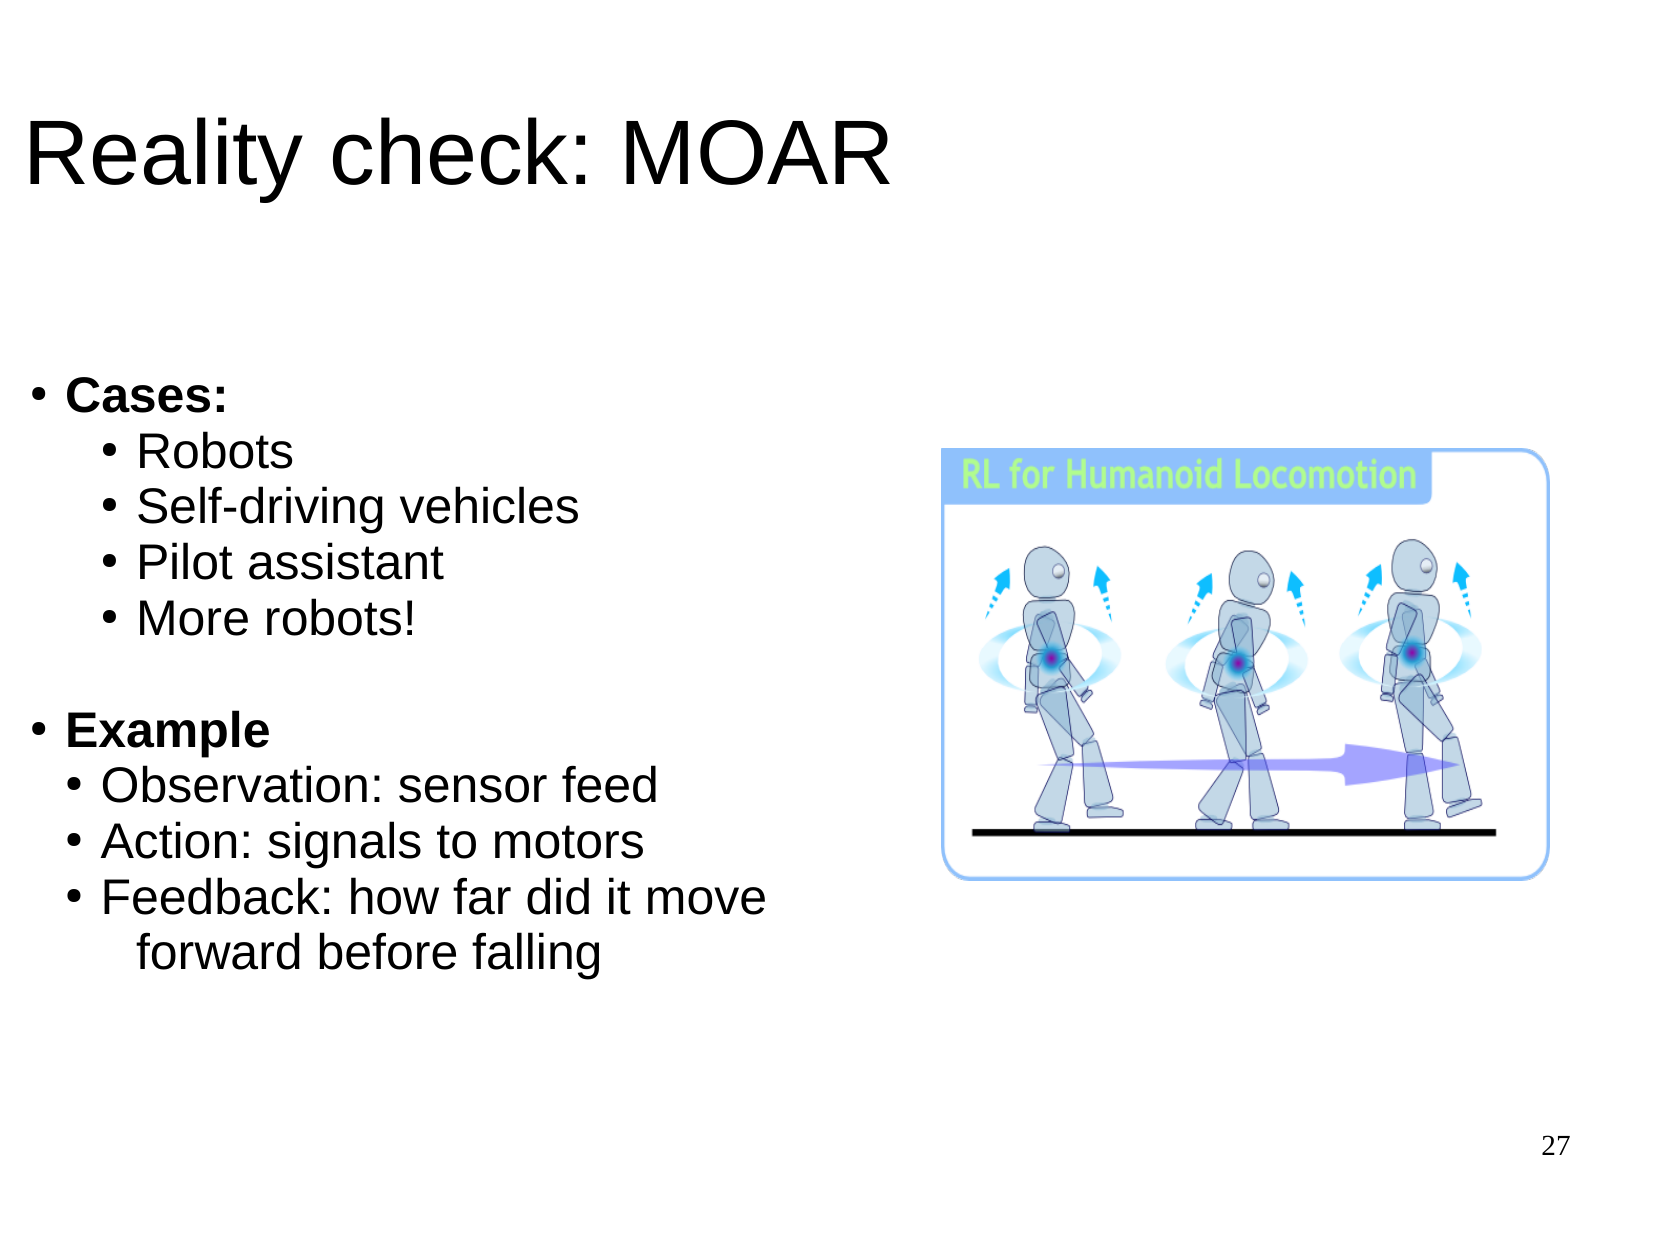

# Reality check: MOAR
Cases:
Robots
Self-driving vehicles
Pilot assistant
More robots!
Example
Observation: sensor feed
Action: signals to motors
Feedback: how far did it move
forward before falling
27